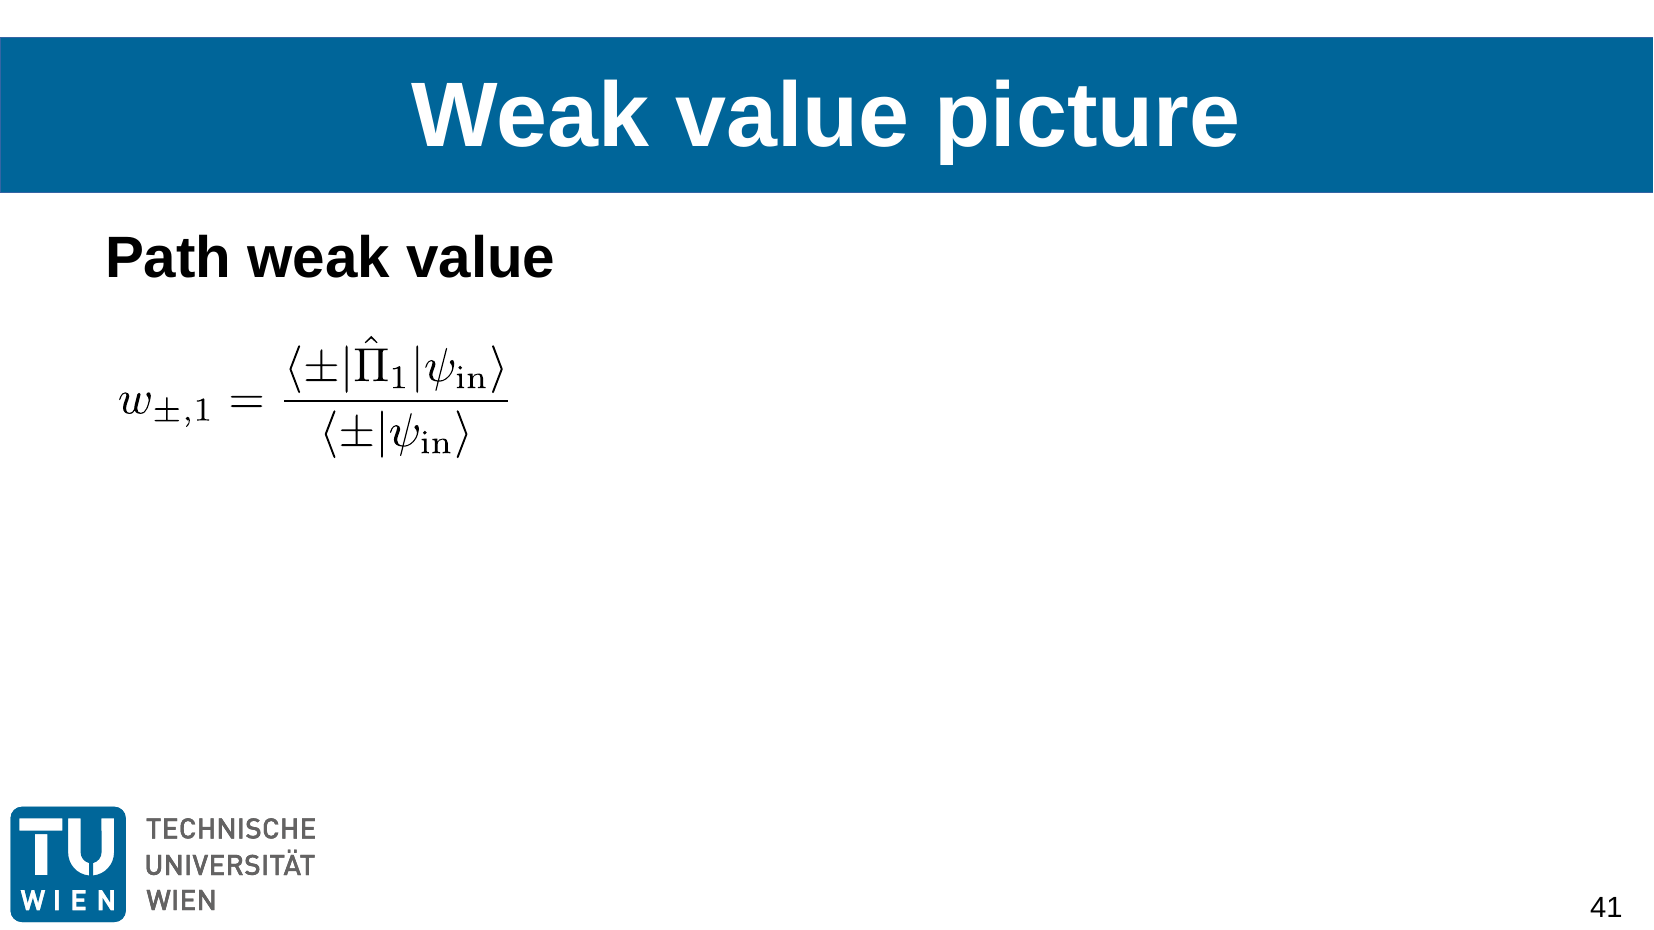

# Weak value picture
Path weak value